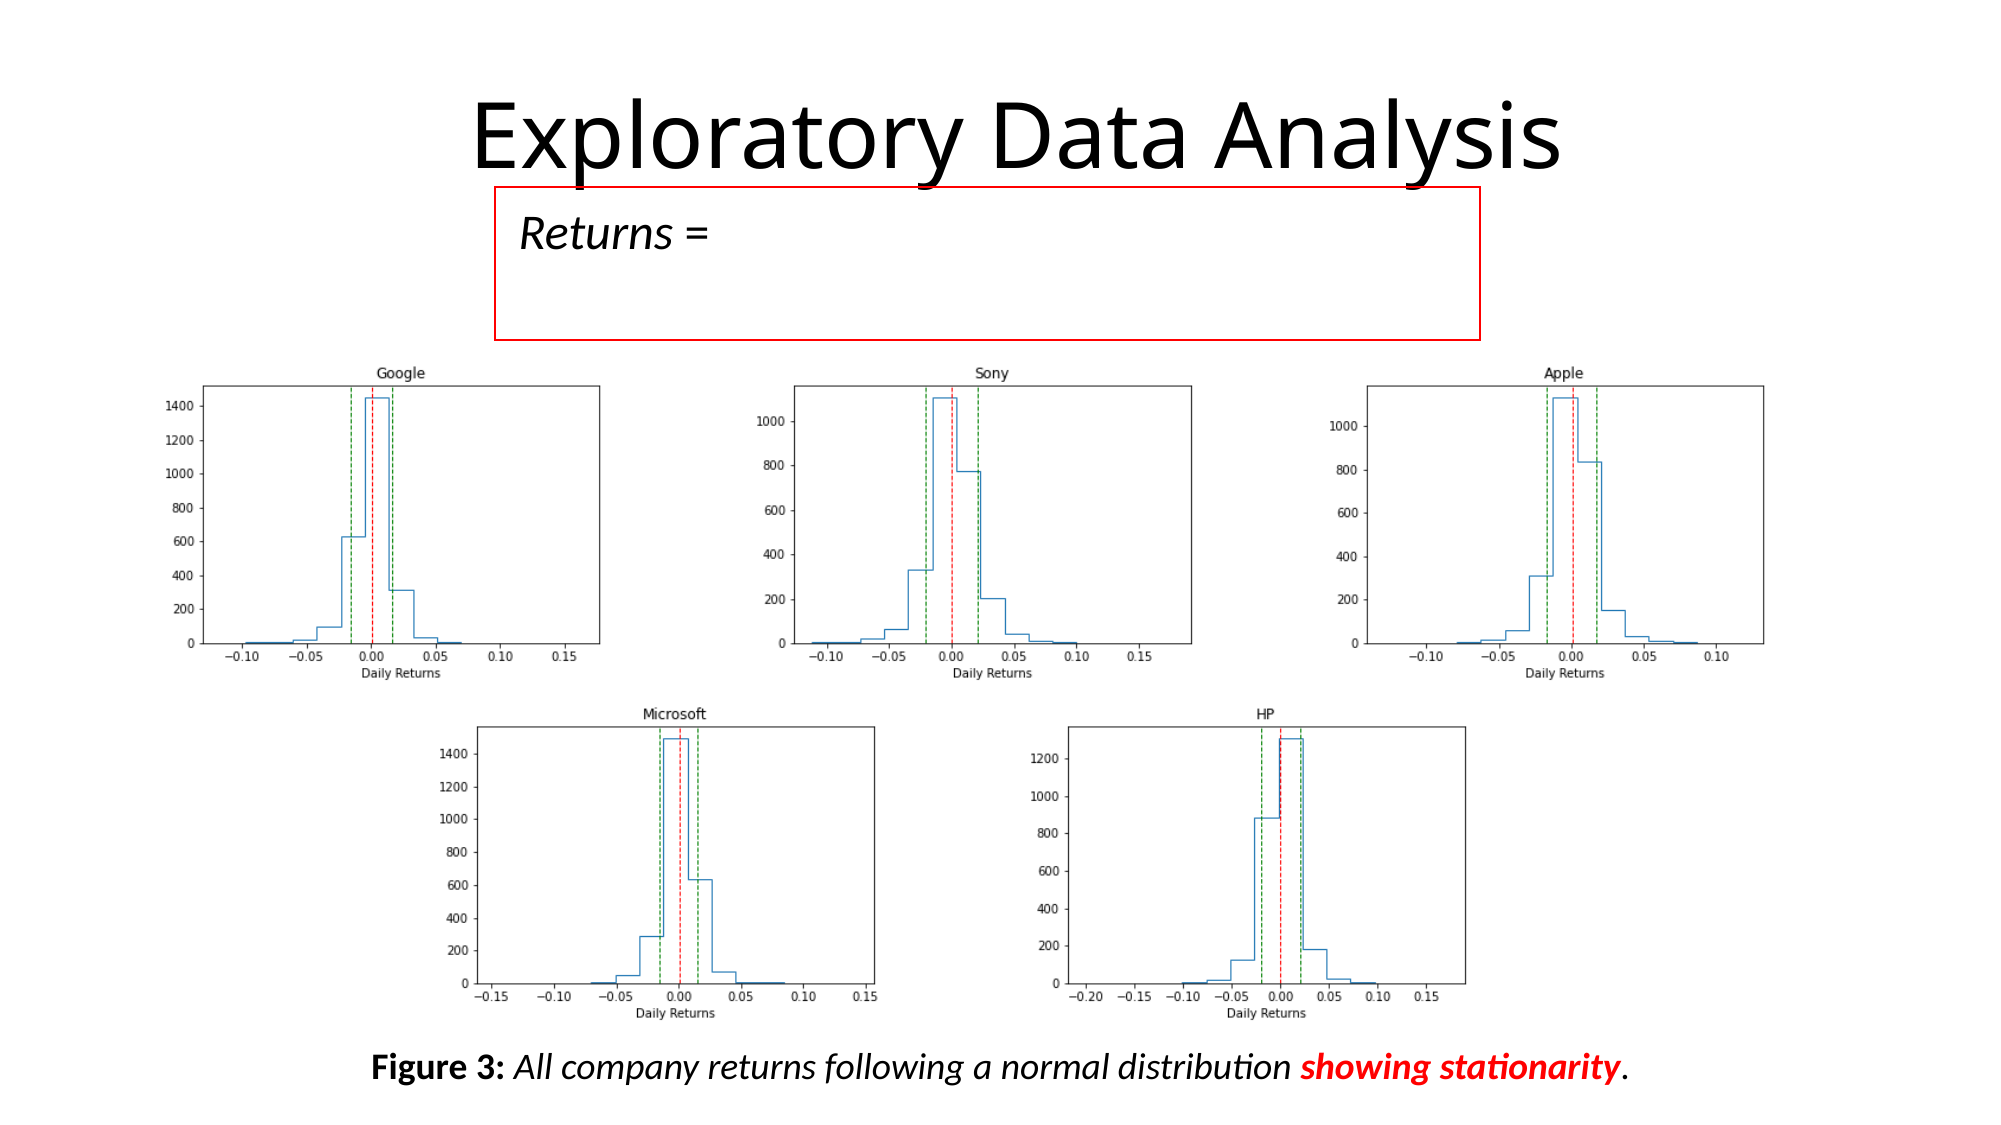

# Exploratory Data Analysis
Returns =
Figure 3: All company returns following a normal distribution showing stationarity.